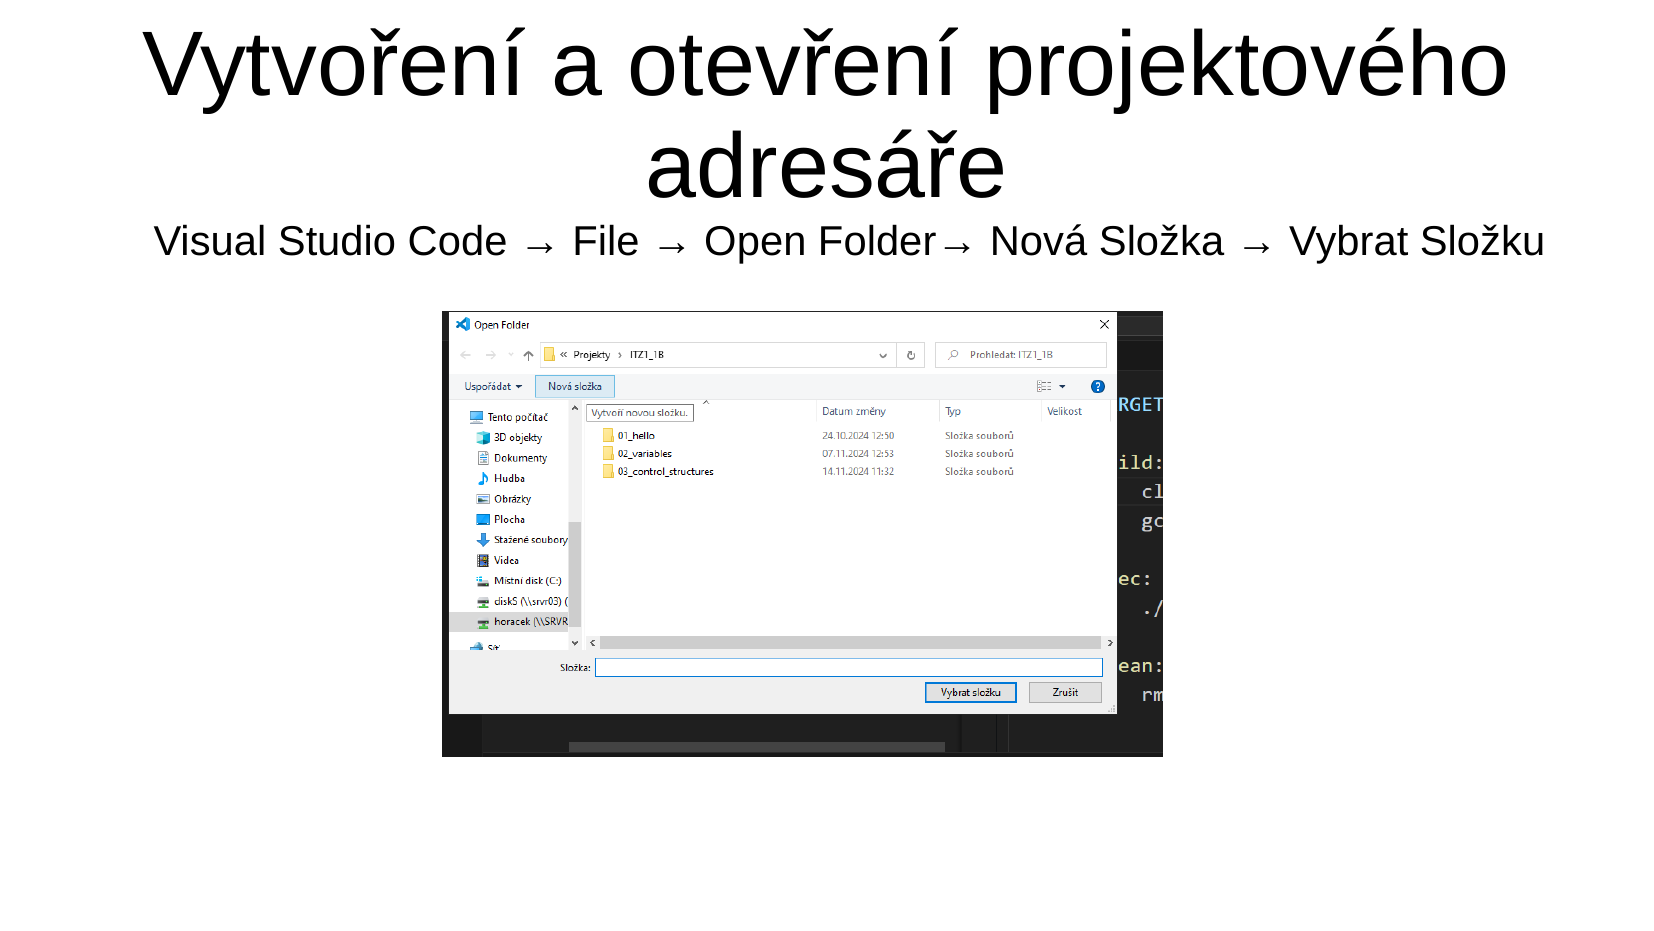

# Vytvoření a otevření projektového adresáře
Visual Studio Code → File → Open Folder→ Nová Složka → Vybrat Složku